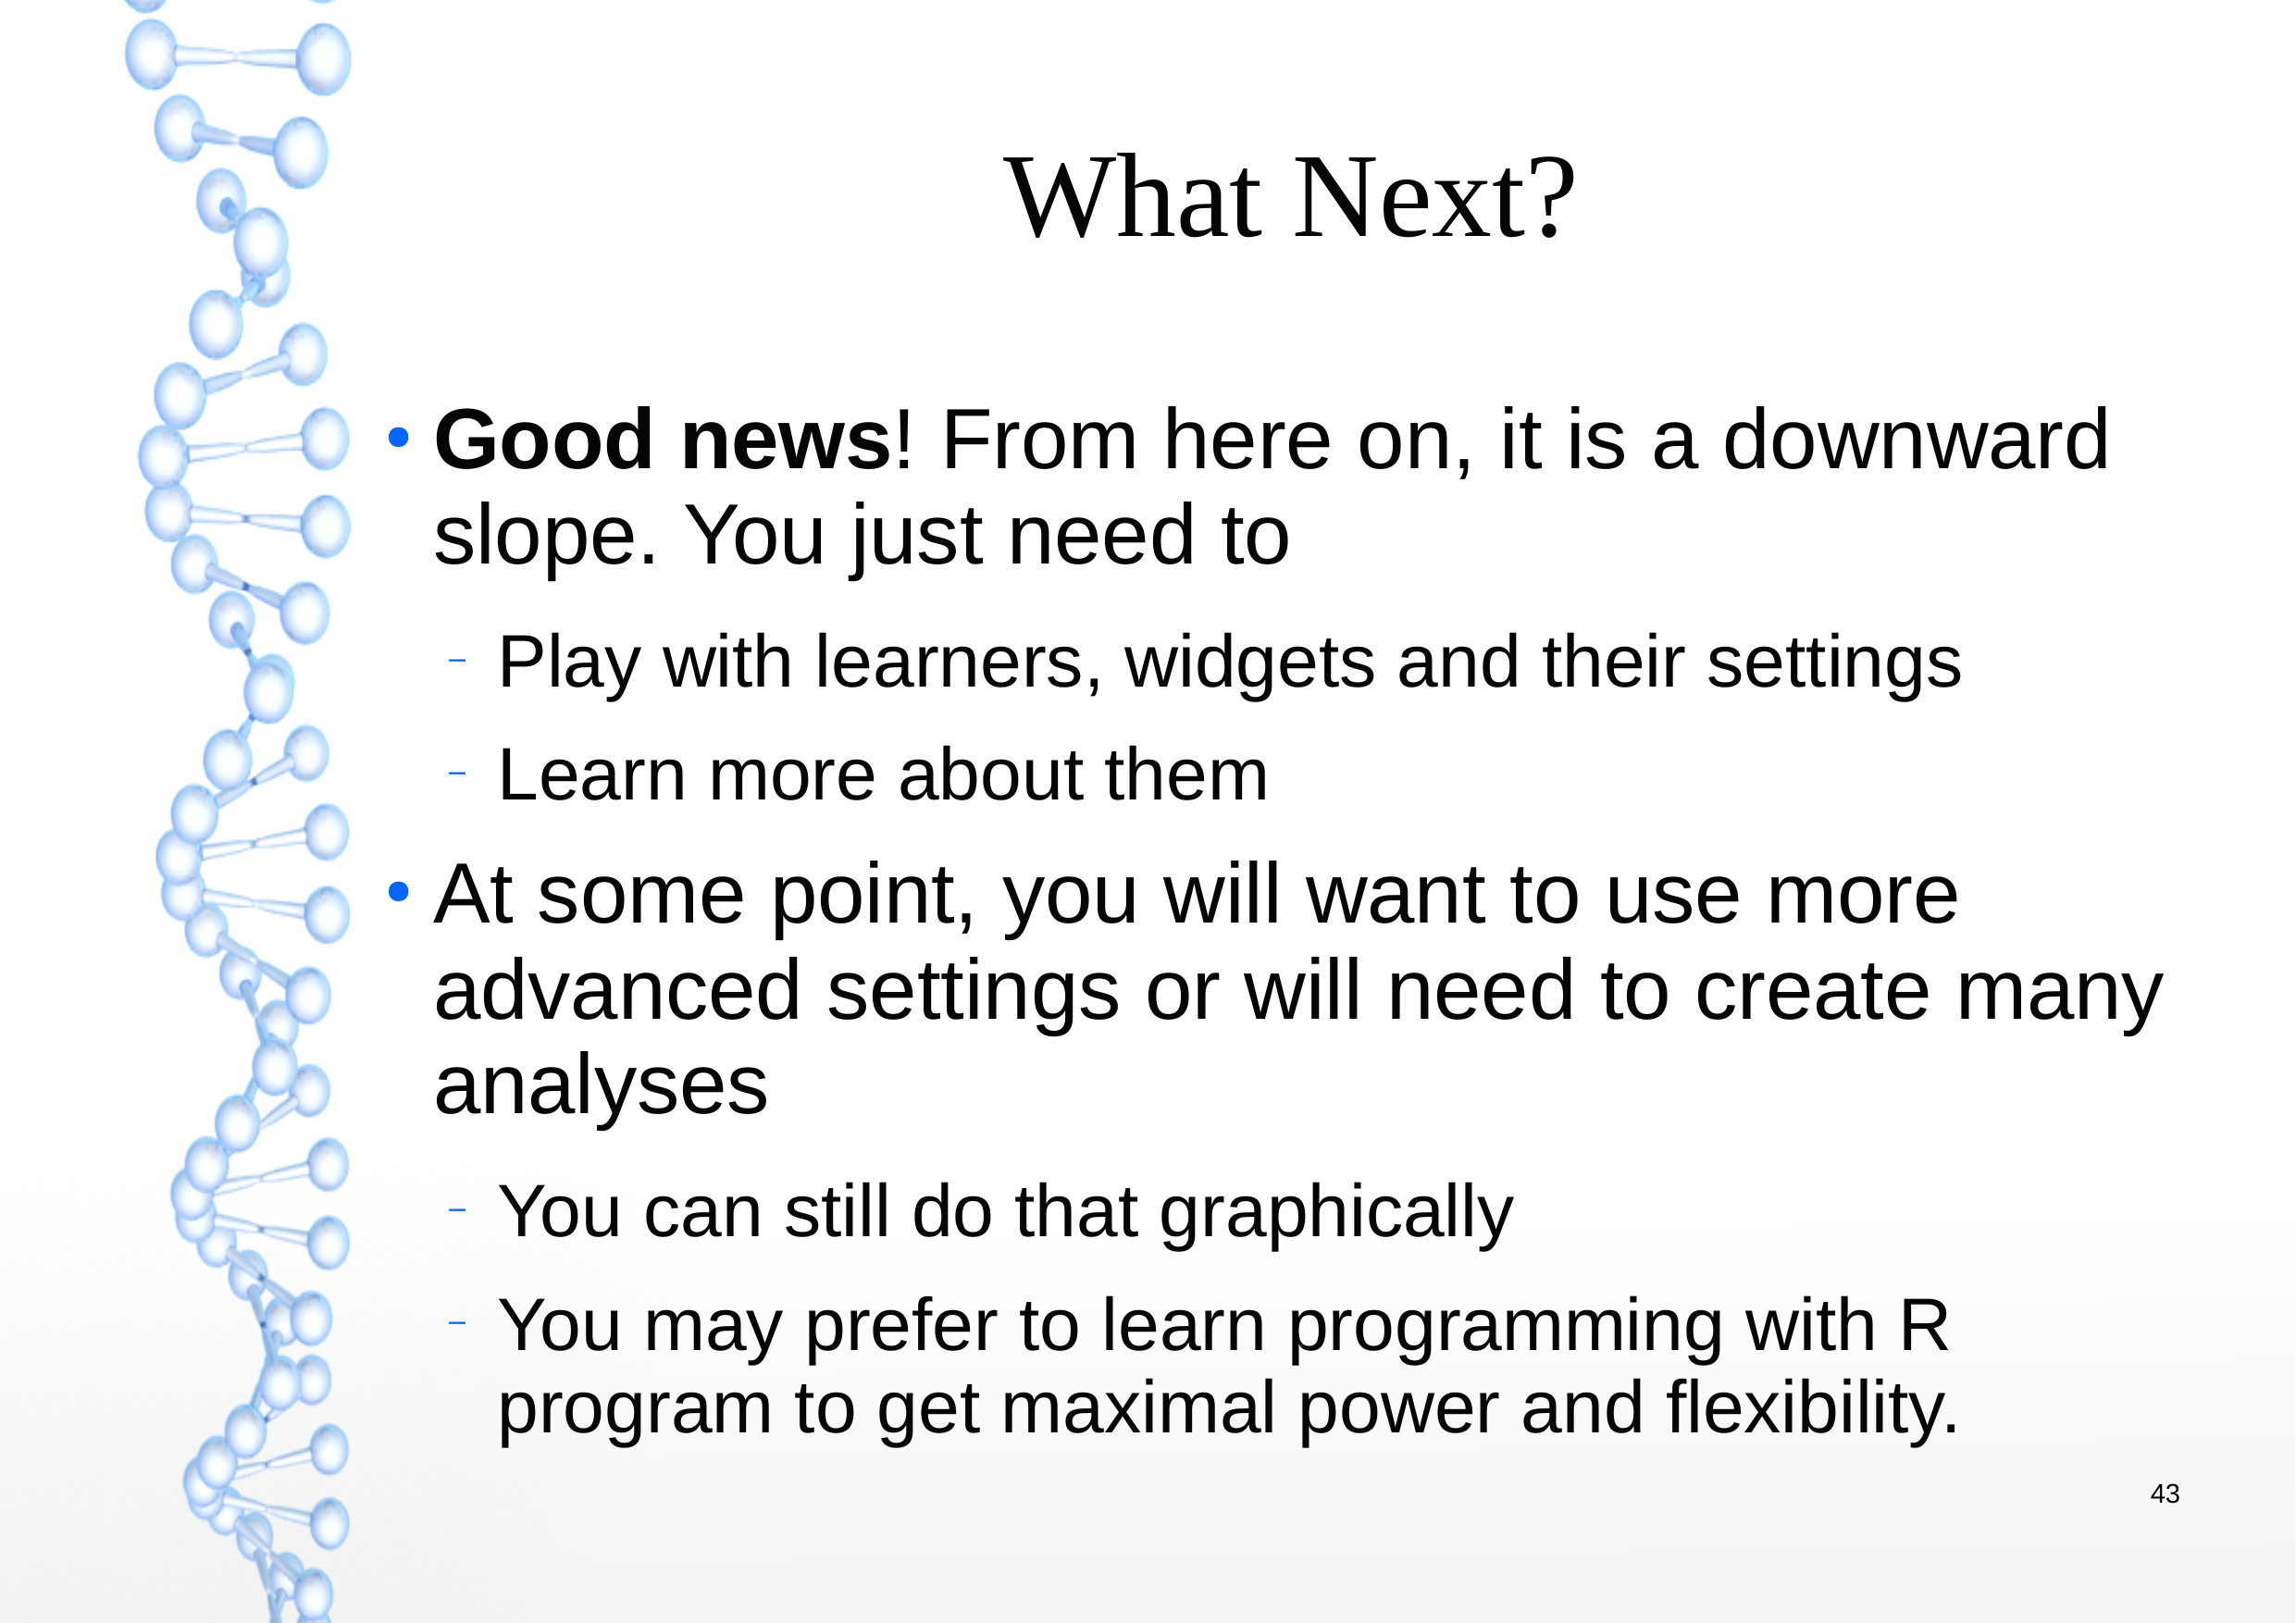

# What Next?
Good news! From here on, it is a downward slope. You just need to
Play with learners, widgets and their settings
Learn more about them
At some point, you will want to use more advanced settings or will need to create many analyses
You can still do that graphically
You may prefer to learn programming with R program to get maximal power and flexibility.
43